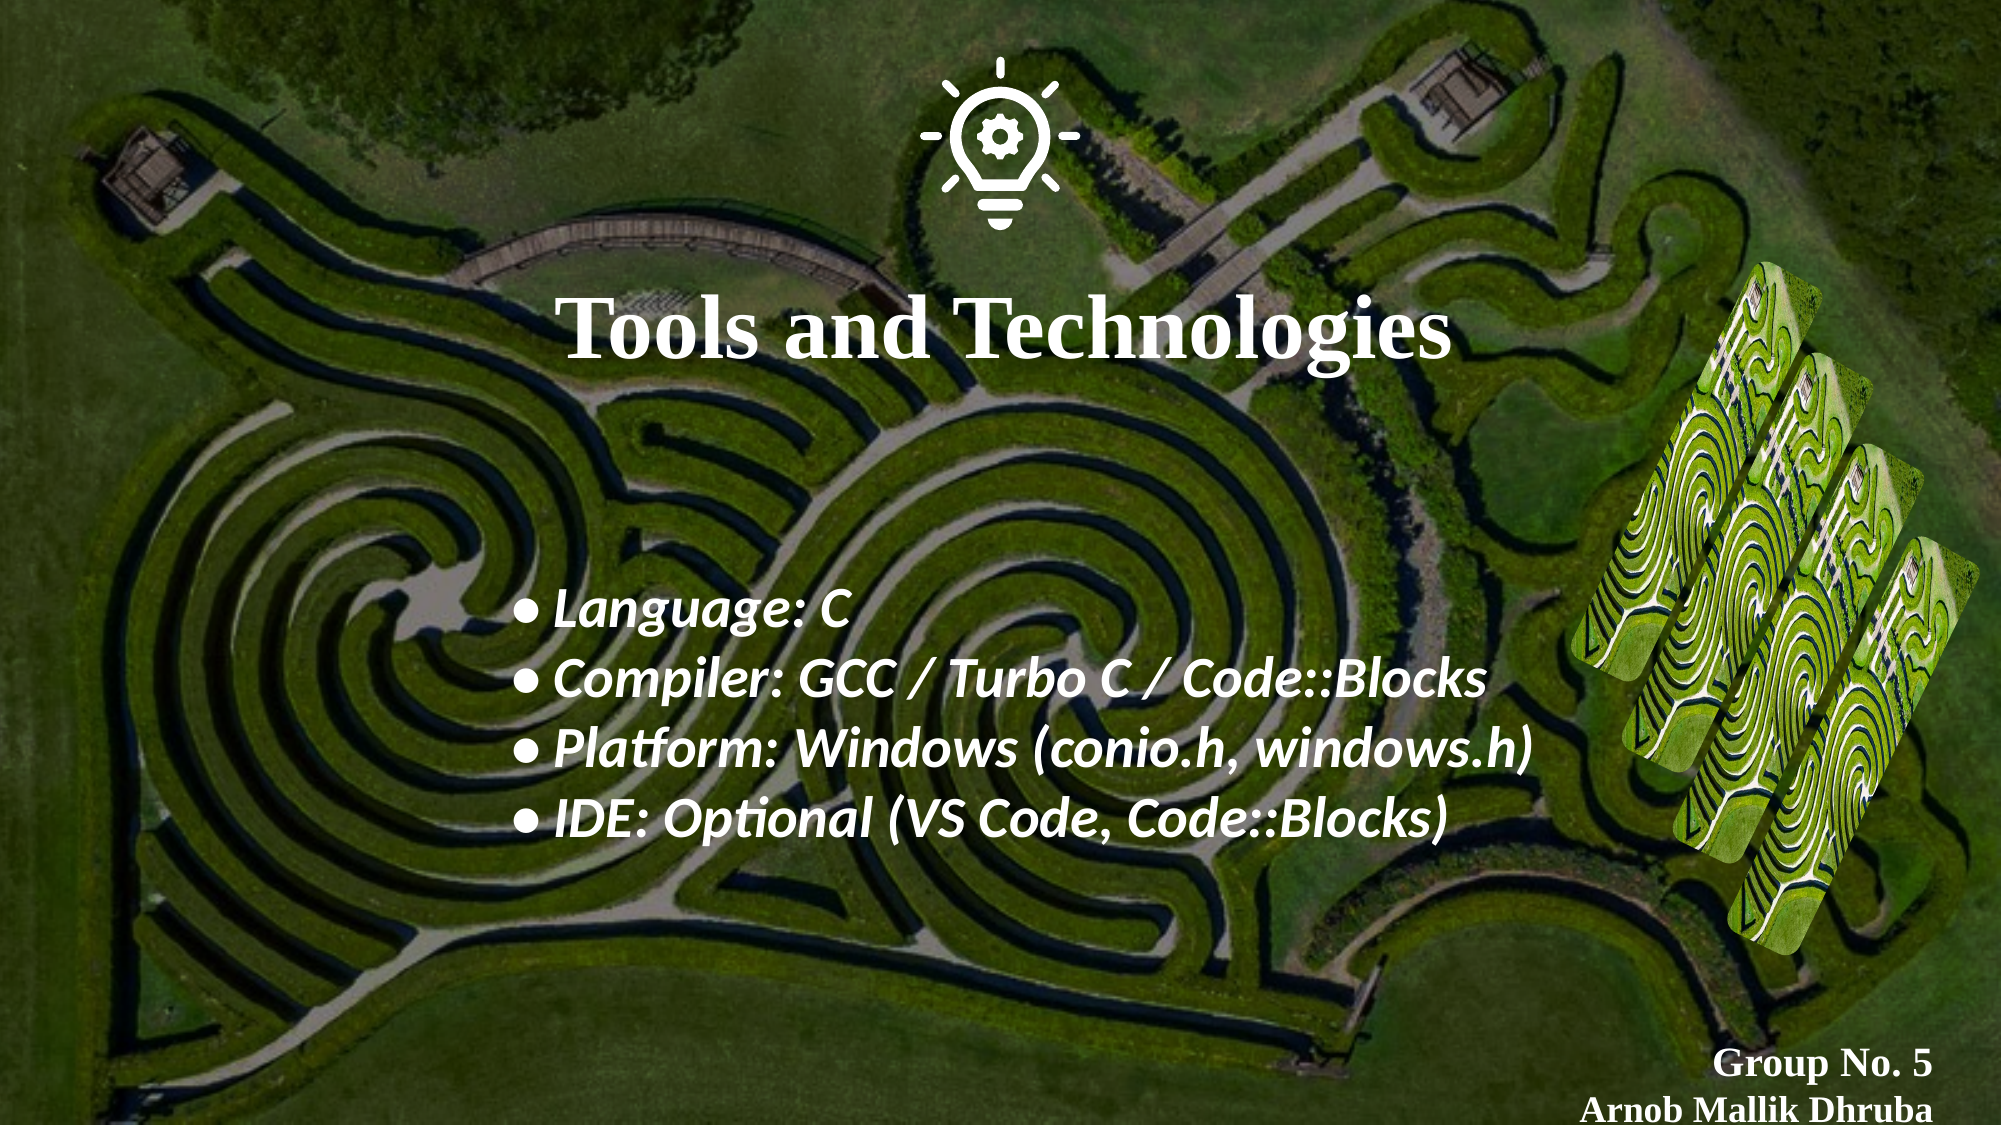

Tools and Technologies
• Language: C
• Compiler: GCC / Turbo C / Code::Blocks
• Platform: Windows (conio.h, windows.h)
• IDE: Optional (VS Code, Code::Blocks)
Group No. 5
Arnob Mallik Dhruba